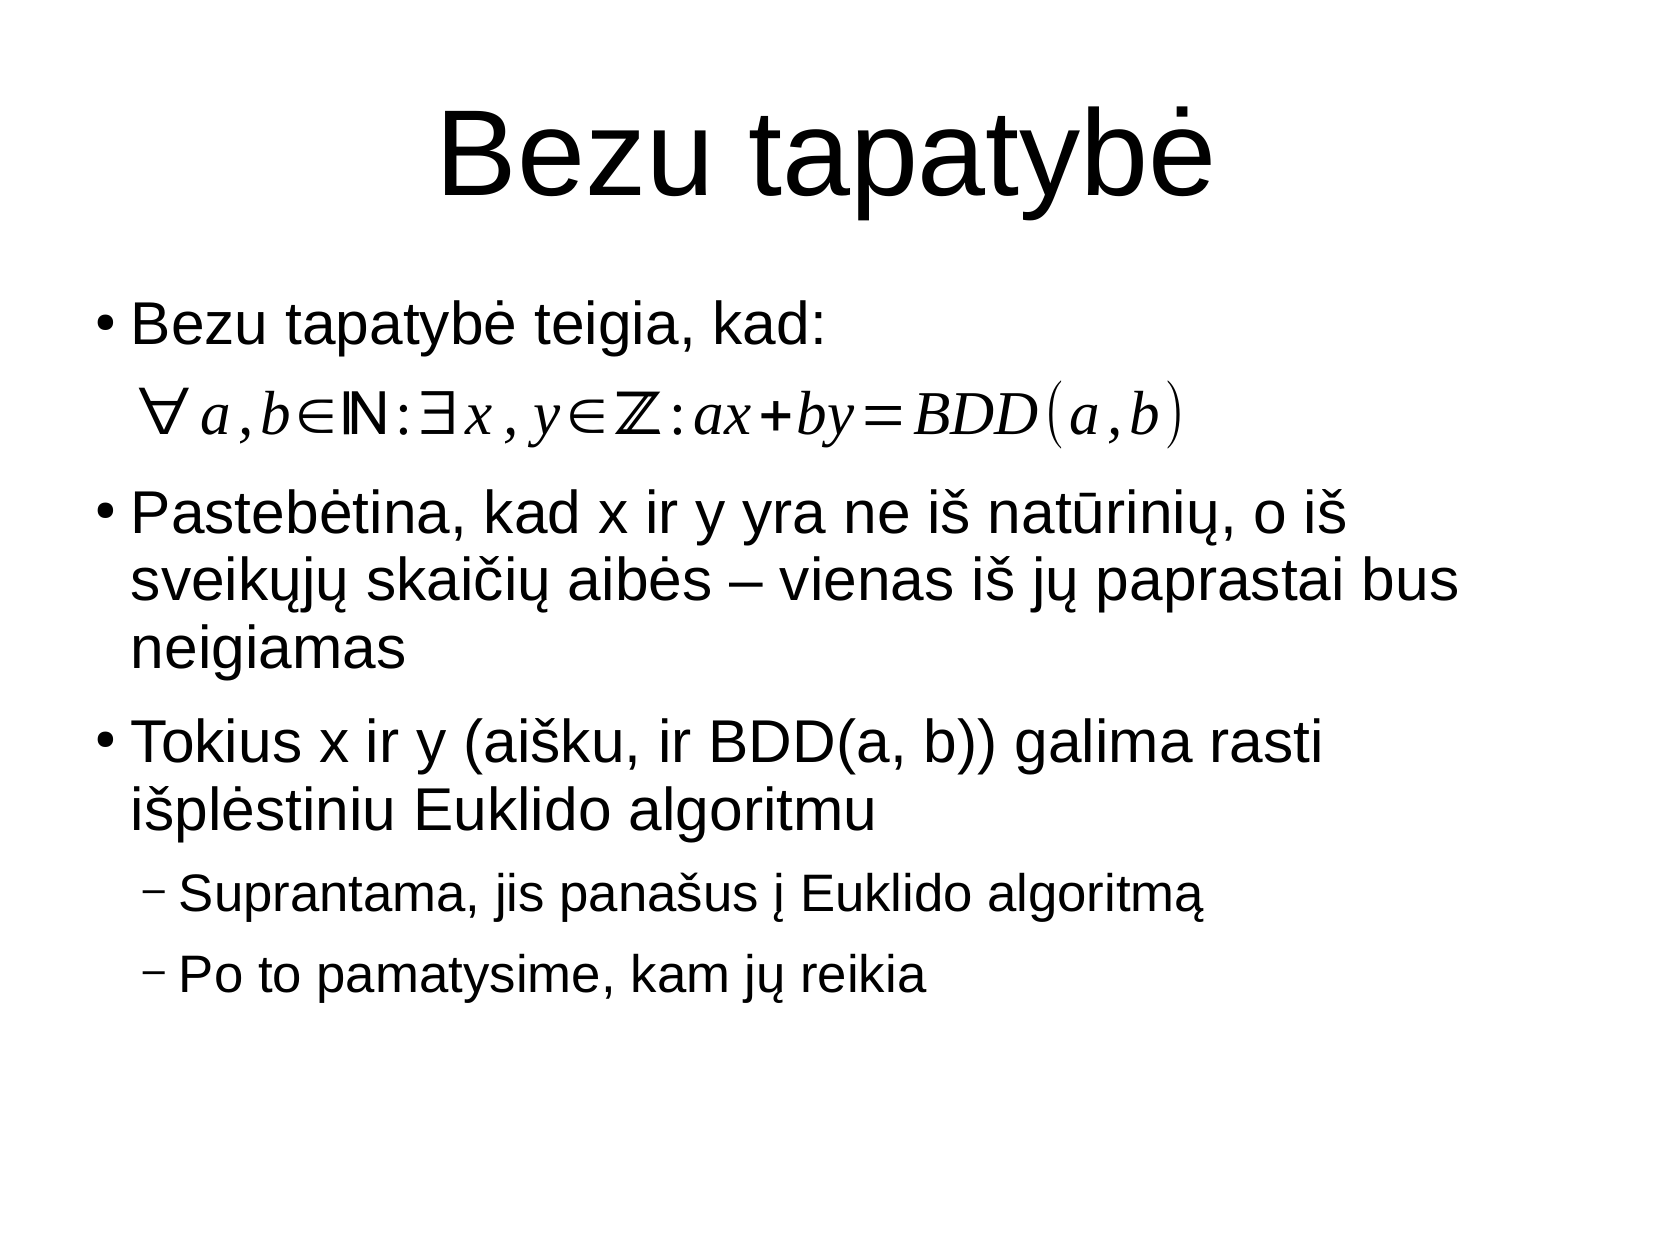

# Bezu tapatybė
Bezu tapatybė teigia, kad:
Pastebėtina, kad x ir y yra ne iš natūrinių, o iš sveikųjų skaičių aibės – vienas iš jų paprastai bus neigiamas
Tokius x ir y (aišku, ir BDD(a, b)) galima rasti išplėstiniu Euklido algoritmu
Suprantama, jis panašus į Euklido algoritmą
Po to pamatysime, kam jų reikia